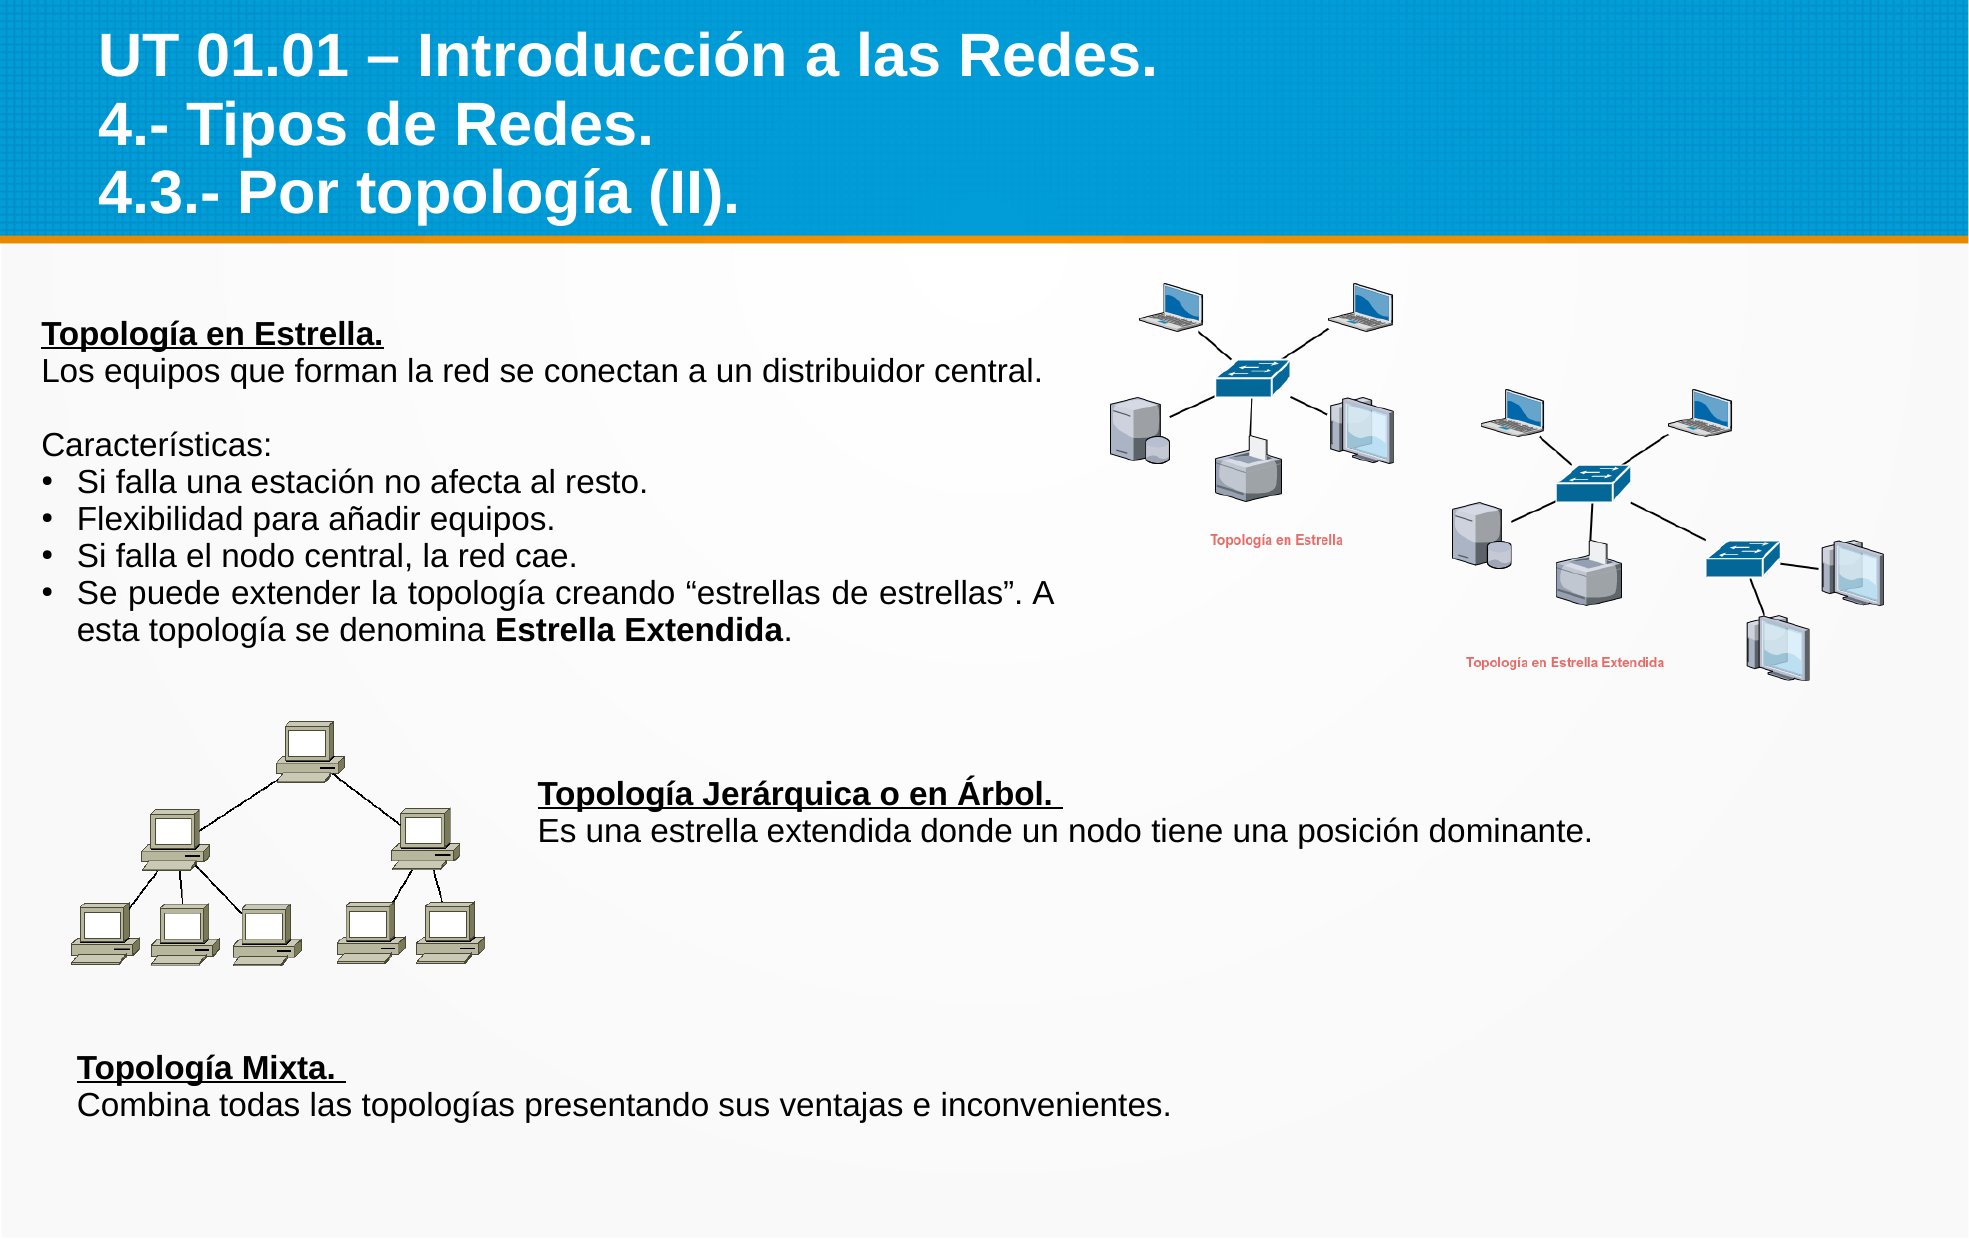

# UT 01.01 – Introducción a las Redes. 4.- Tipos de Redes. 4.3.- Por topología (II).
Topología en Estrella.
Los equipos que forman la red se conectan a un distribuidor central.
Características:
Si falla una estación no afecta al resto.
Flexibilidad para añadir equipos.
Si falla el nodo central, la red cae.
Se puede extender la topología creando “estrellas de estrellas”. A esta topología se denomina Estrella Extendida.
Topología Jerárquica o en Árbol.
Es una estrella extendida donde un nodo tiene una posición dominante.
Topología Mixta.
Combina todas las topologías presentando sus ventajas e inconvenientes.